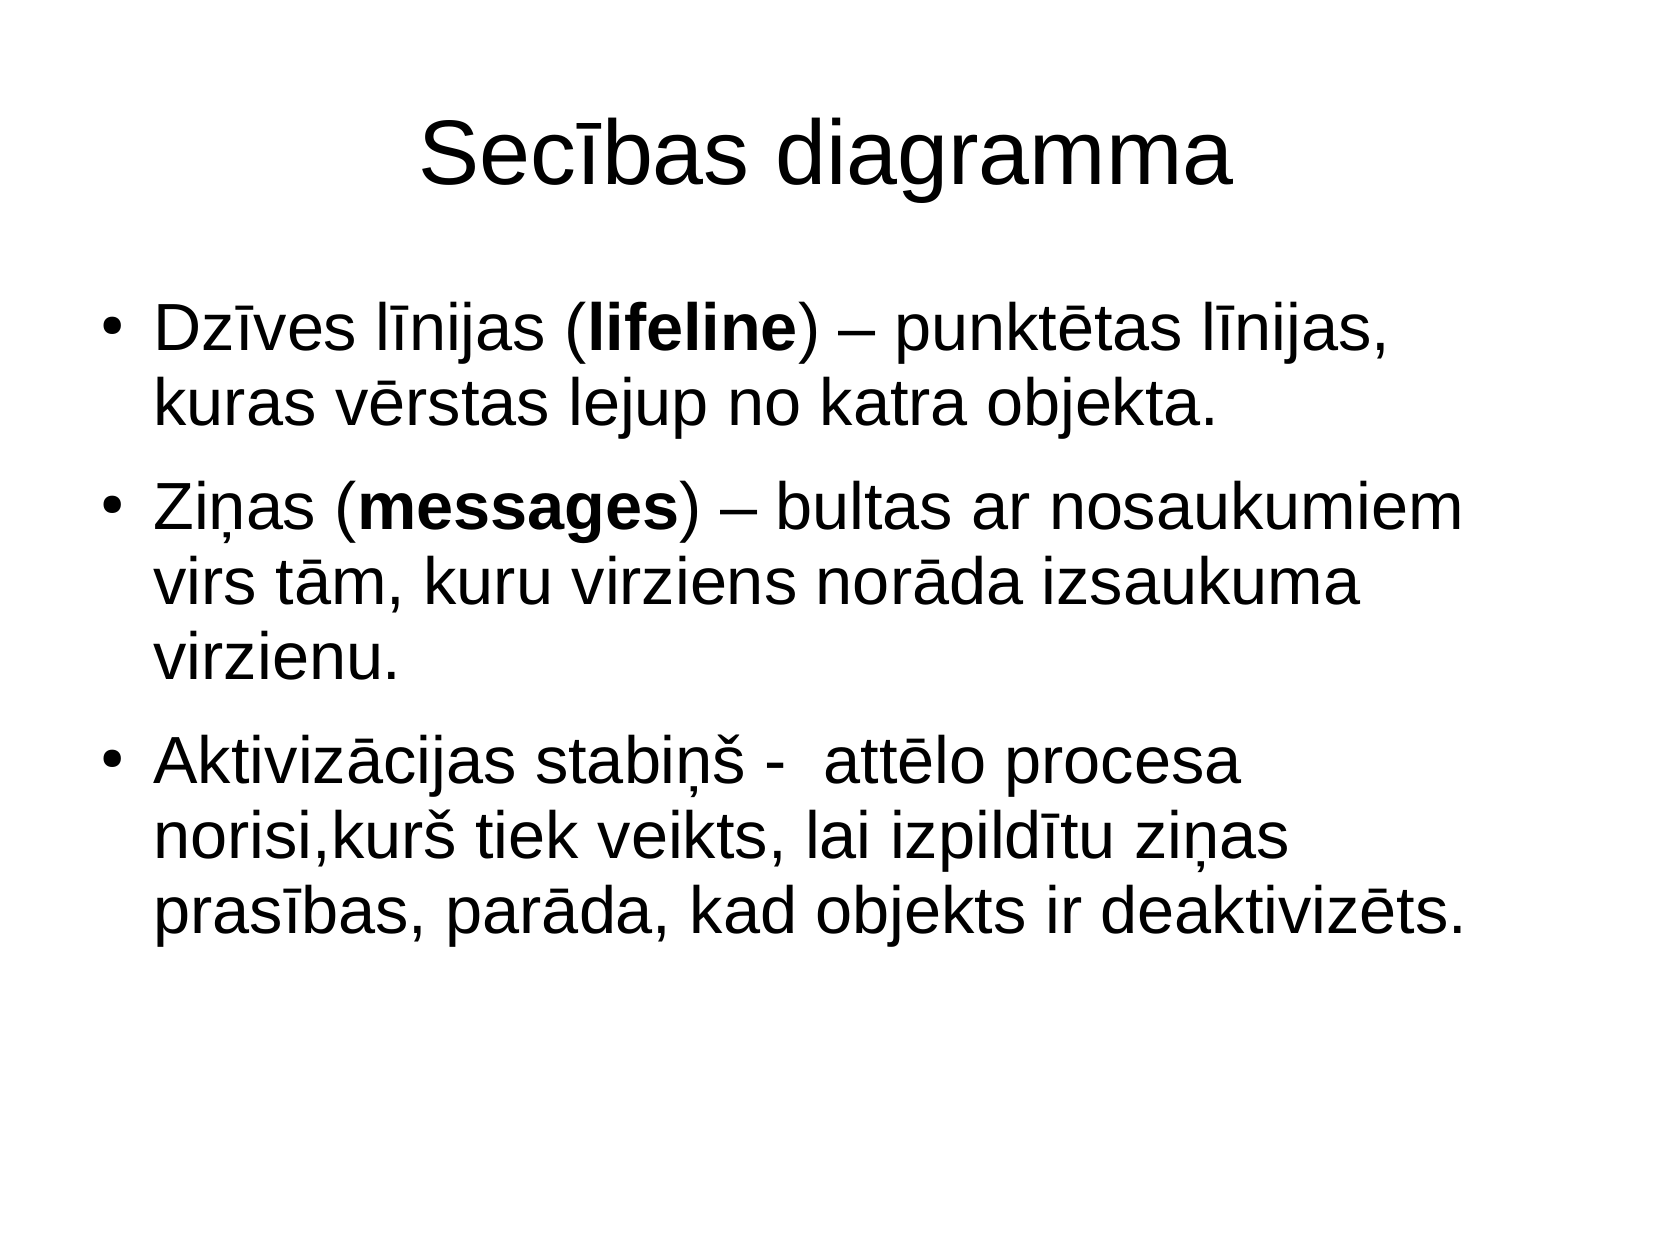

# Secības diagramma
Dzīves līnijas (lifeline) – punktētas līnijas, kuras vērstas lejup no katra objekta.
Ziņas (messages) – bultas ar nosaukumiem virs tām, kuru virziens norāda izsaukuma virzienu.
Aktivizācijas stabiņš - attēlo procesa norisi,kurš tiek veikts, lai izpildītu ziņas prasības, parāda, kad objekts ir deaktivizēts.